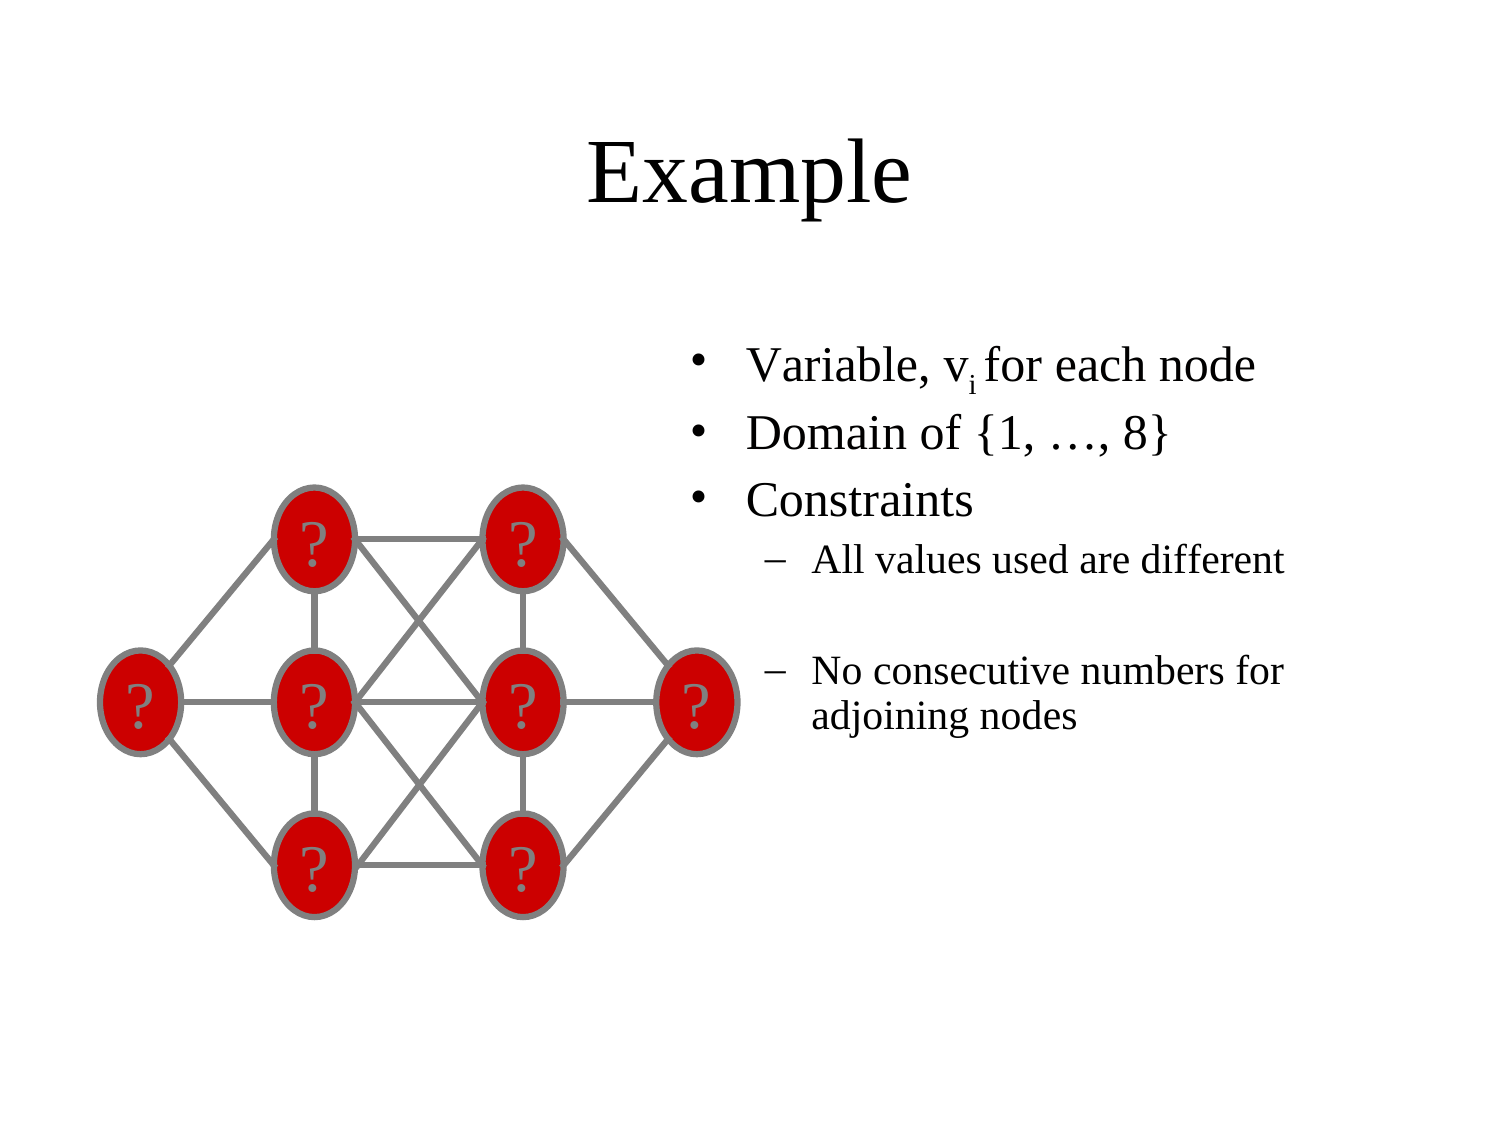

# Example
Variable, vi for each node
Domain of {1, …, 8}
Constraints
All values used are different
No consecutive numbers for adjoining nodes
?
?
?
?
?
?
?
?